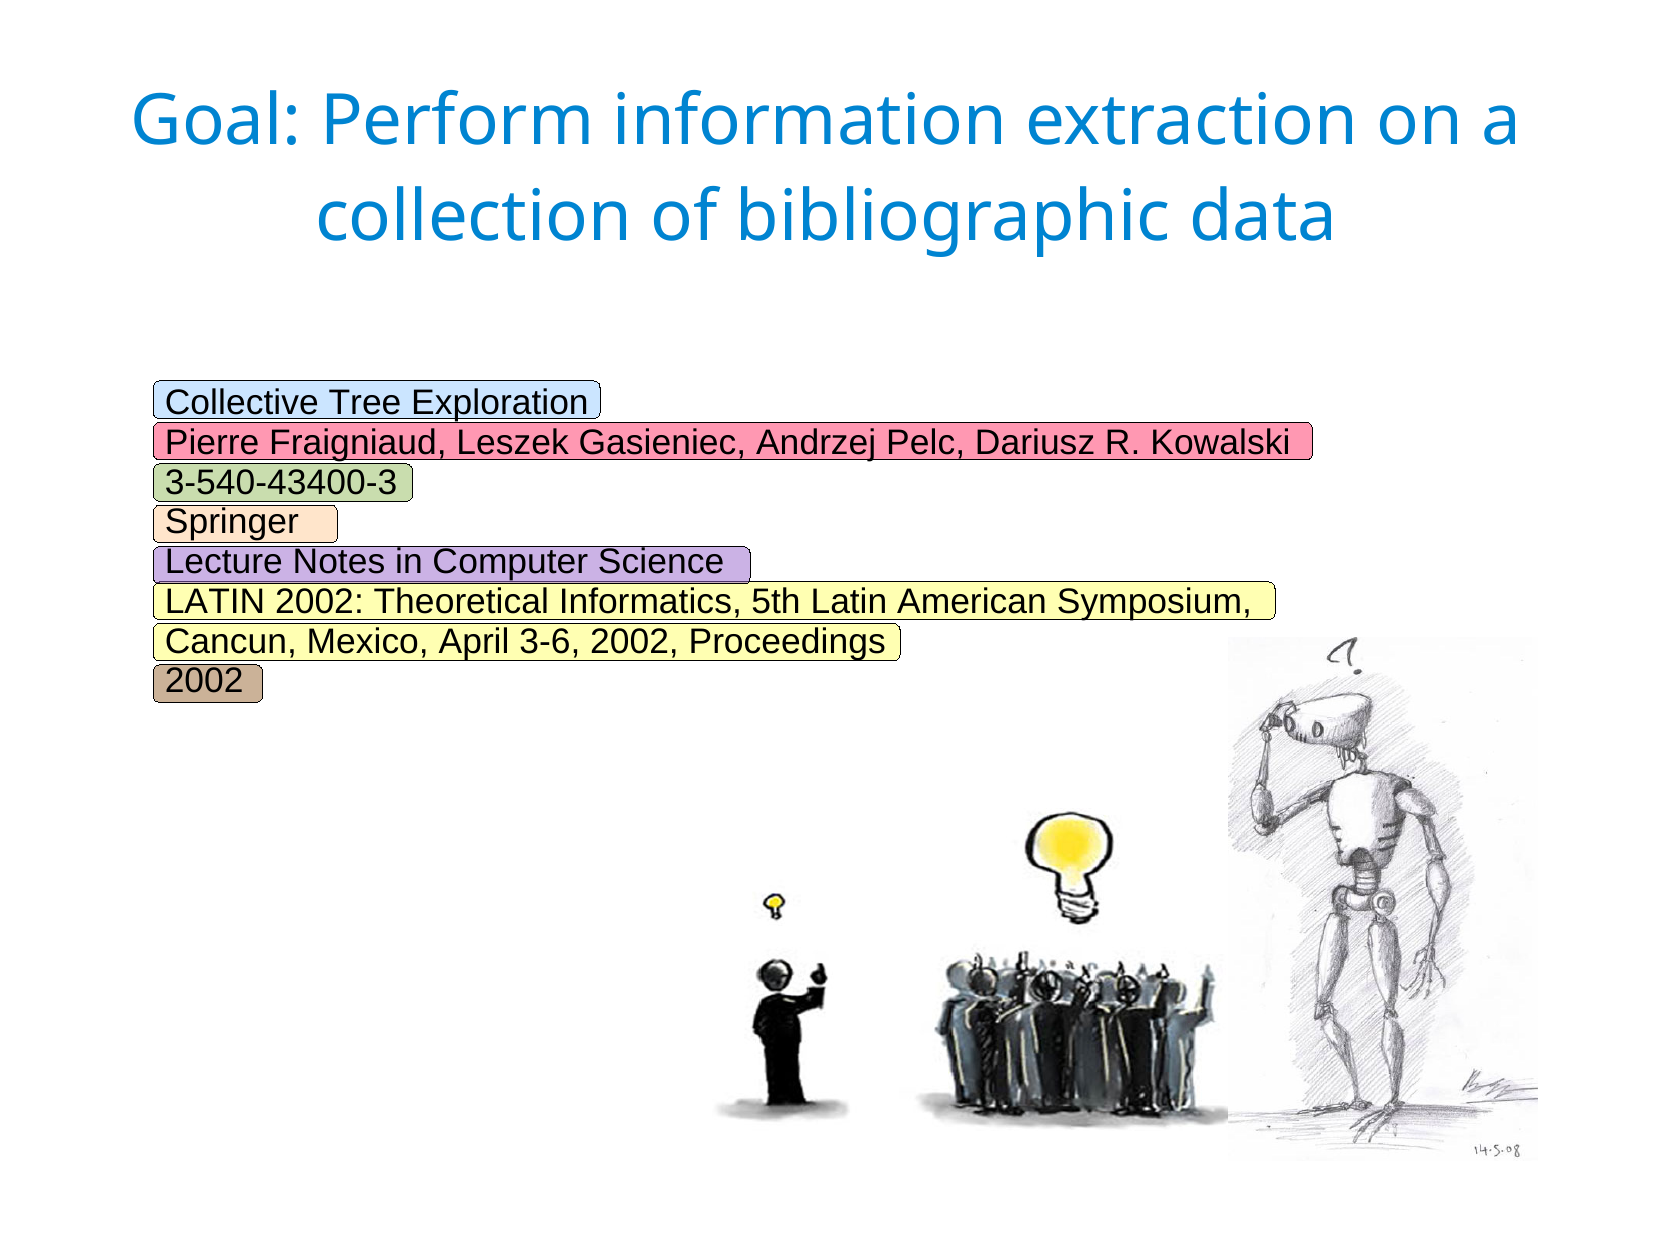

# Goal: Perform information extraction on a collection of bibliographic data
Collective Tree Exploration
Pierre Fraigniaud, Leszek Gasieniec, Andrzej Pelc, Dariusz R. Kowalski
3-540-43400-3
Springer
Lecture Notes in Computer Science
LATIN 2002: Theoretical Informatics, 5th Latin American Symposium,
Cancun, Mexico, April 3-6, 2002, Proceedings
2002